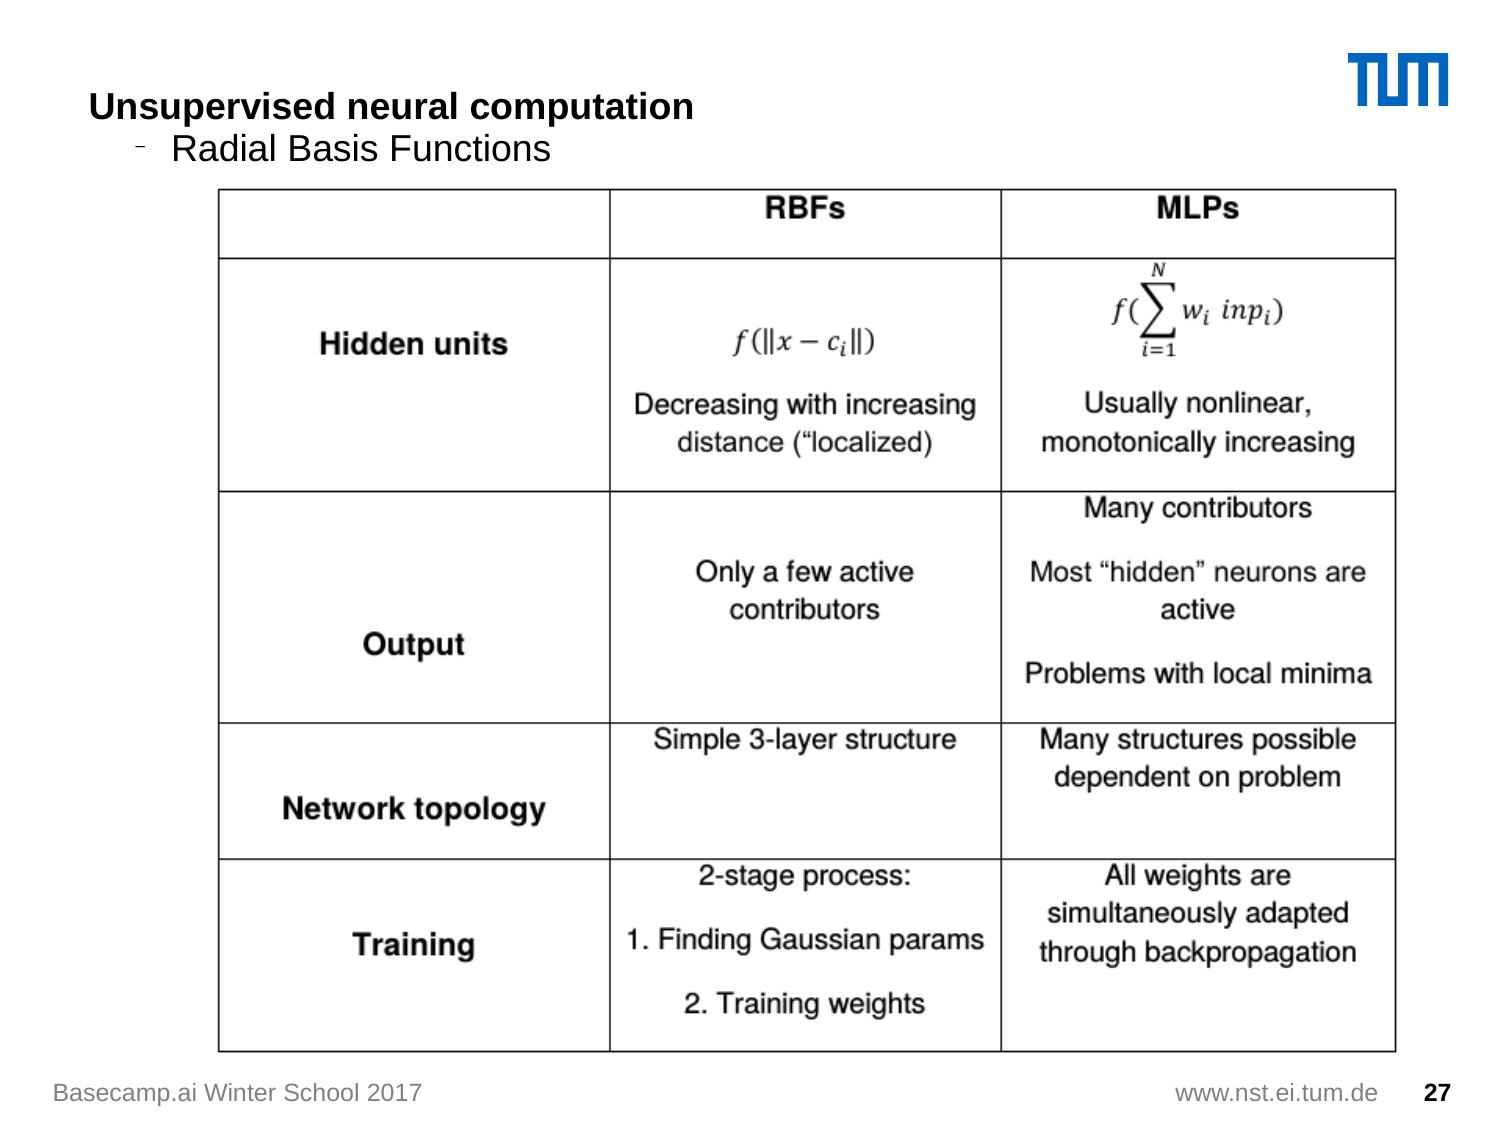

Unsupervised neural computation
Radial Basis Functions
Basecamp.ai Winter School 2017
27